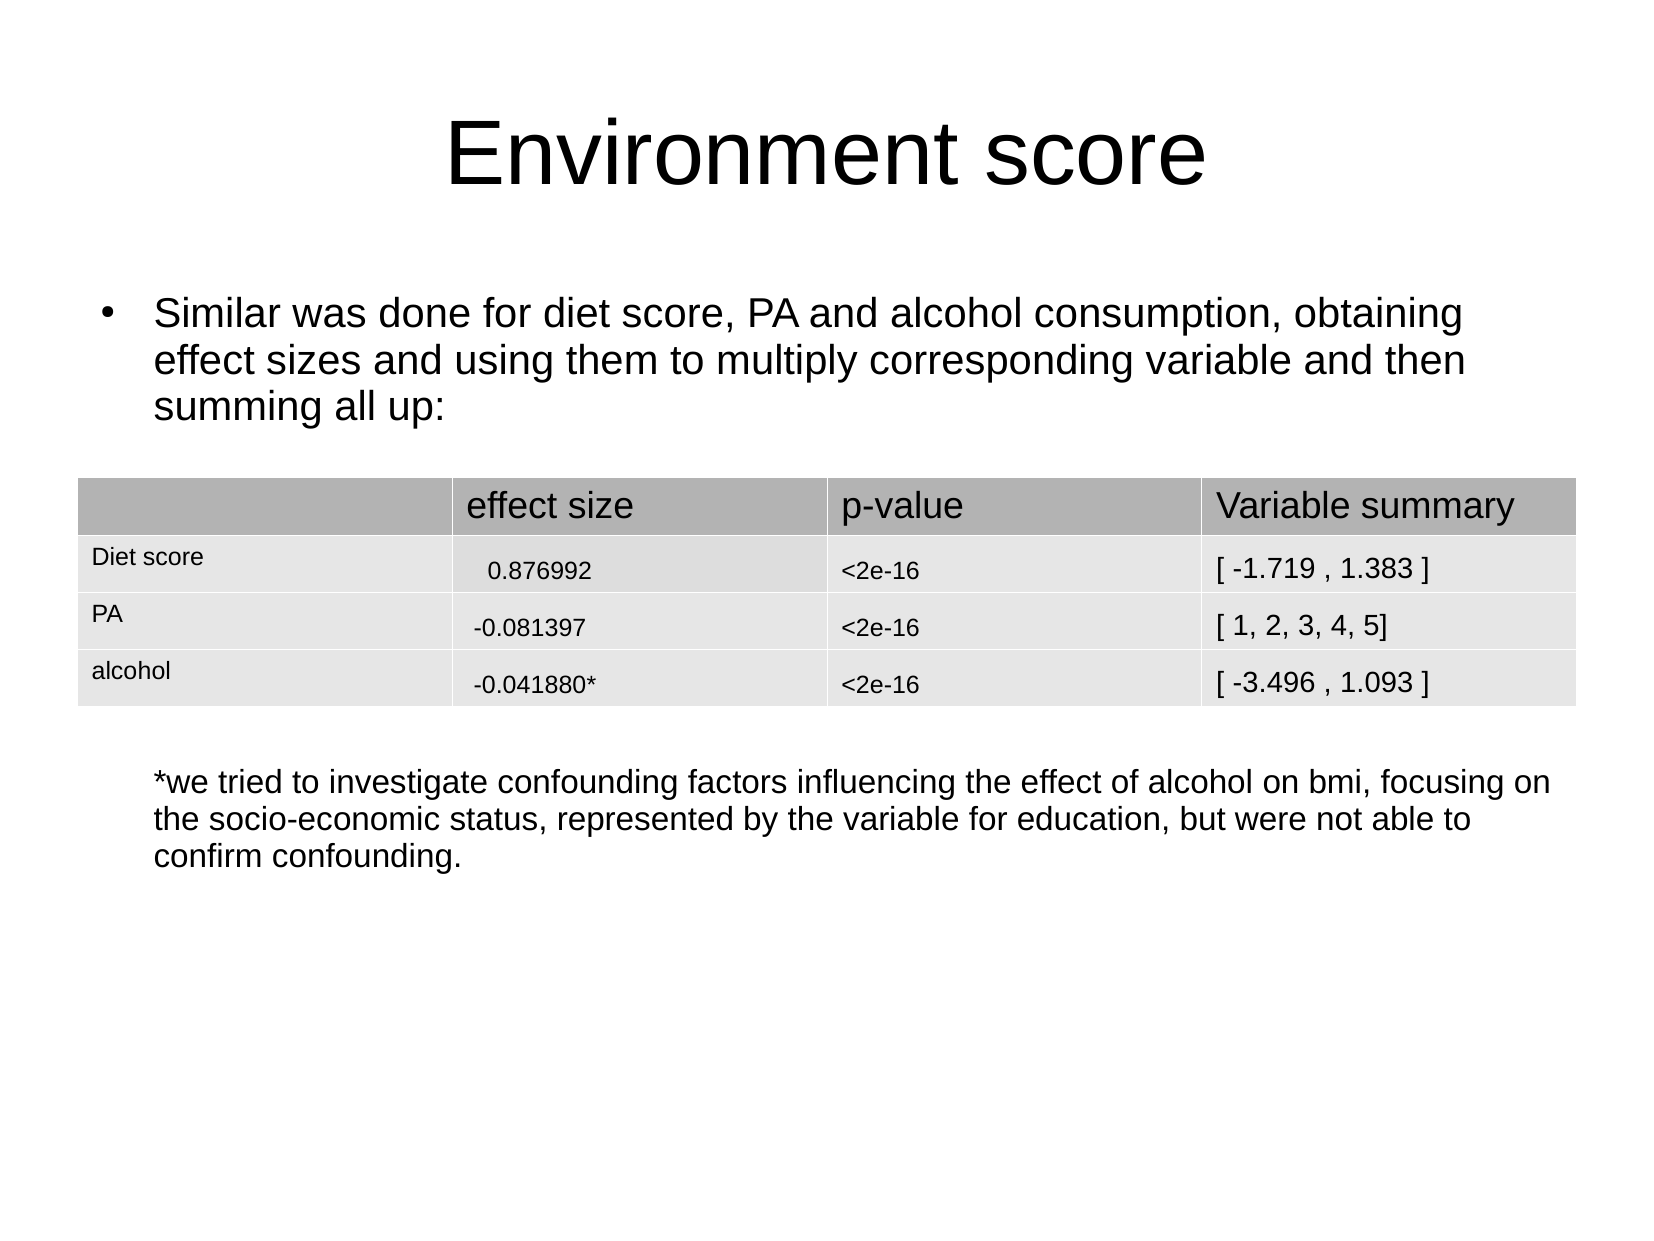

# Environment score
Similar was done for diet score, PA and alcohol consumption, obtaining effect sizes and using them to multiply corresponding variable and then summing all up:
*we tried to investigate confounding factors influencing the effect of alcohol on bmi, focusing on the socio-economic status, represented by the variable for education, but were not able to confirm confounding.
| | effect size | p-value | Variable summary |
| --- | --- | --- | --- |
| Diet score | 0.876992 | <2e-16 | [ -1.719 , 1.383 ] |
| PA | -0.081397 | <2e-16 | [ 1, 2, 3, 4, 5] |
| alcohol | -0.041880\* | <2e-16 | [ -3.496 , 1.093 ] |